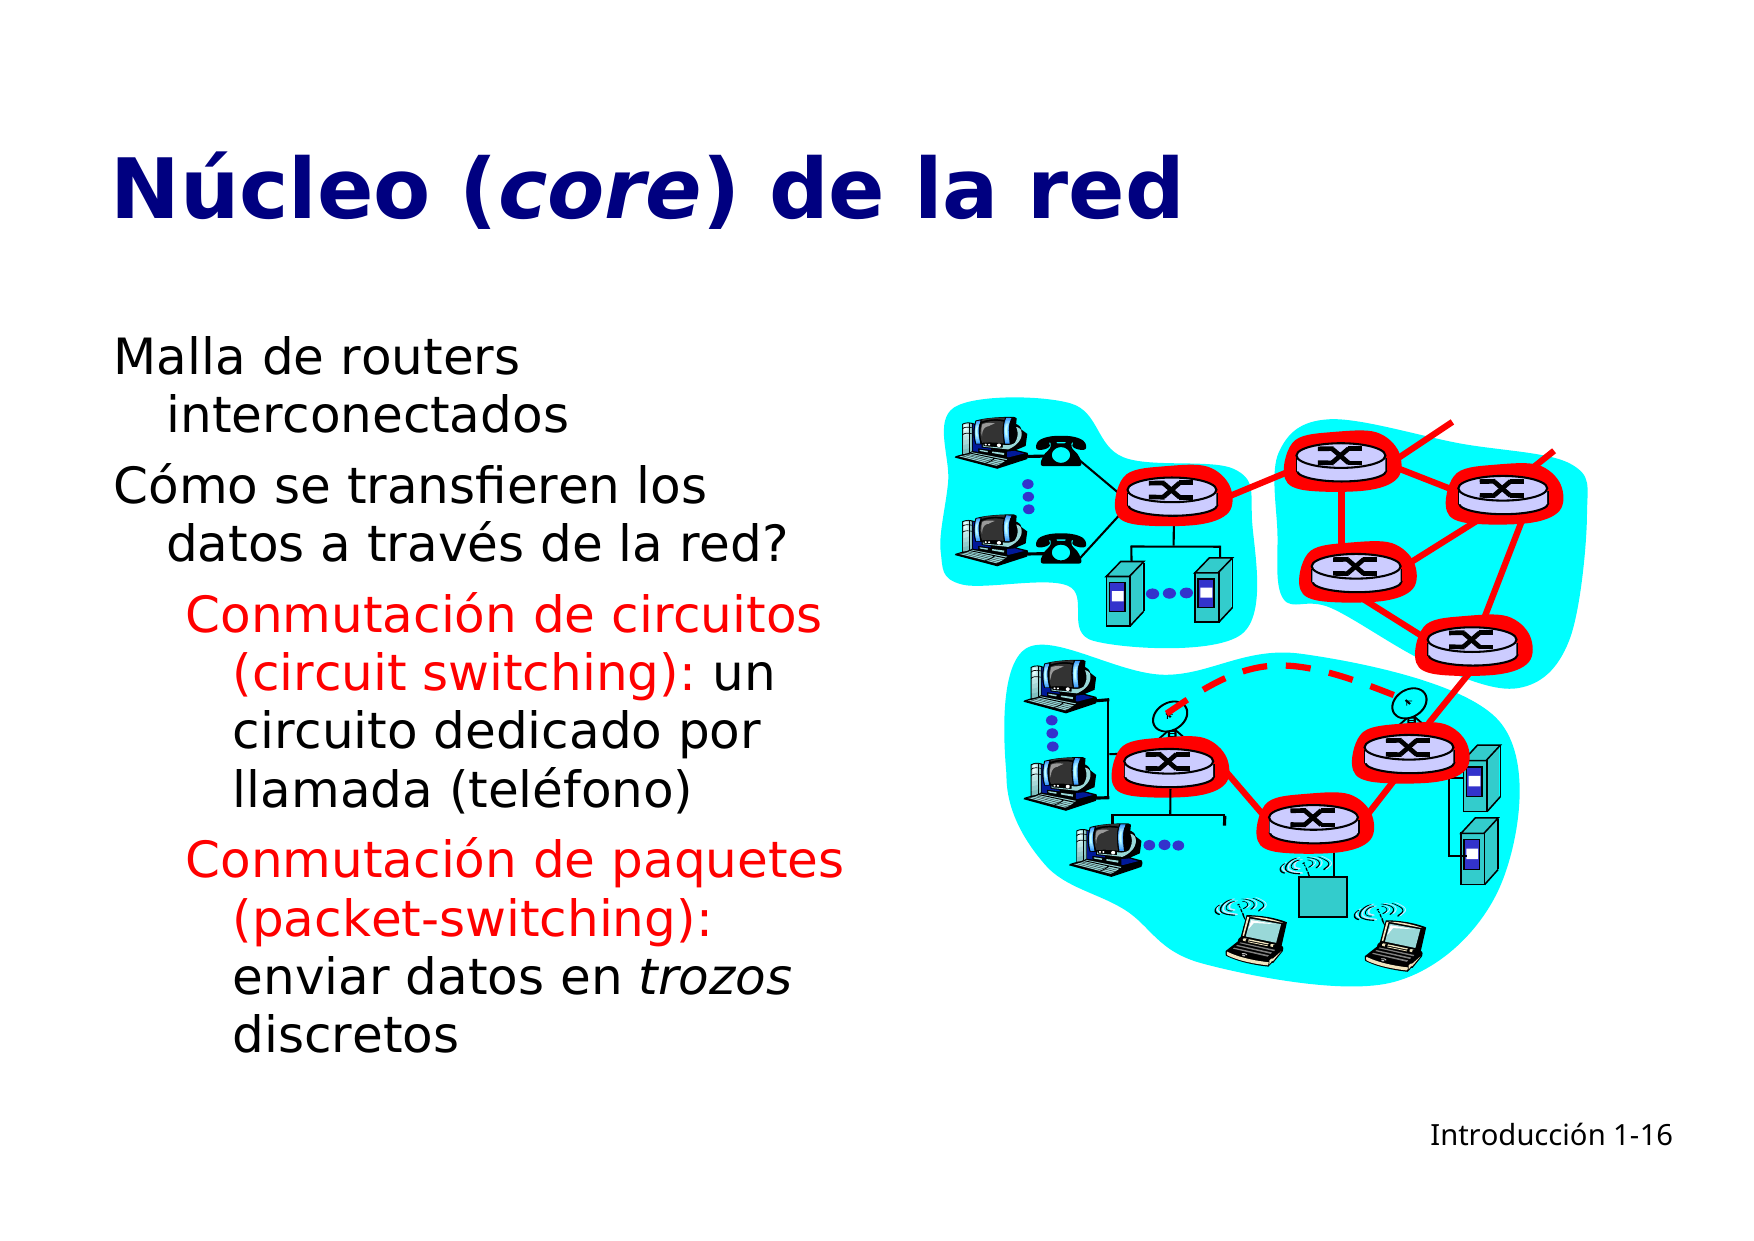

# Núcleo (core) de la red
Malla de routers interconectados
Cómo se transfieren los datos a través de la red?
Conmutación de circuitos (circuit switching): un circuito dedicado por llamada (teléfono)
Conmutación de paquetes (packet-switching): enviar datos en trozos discretos